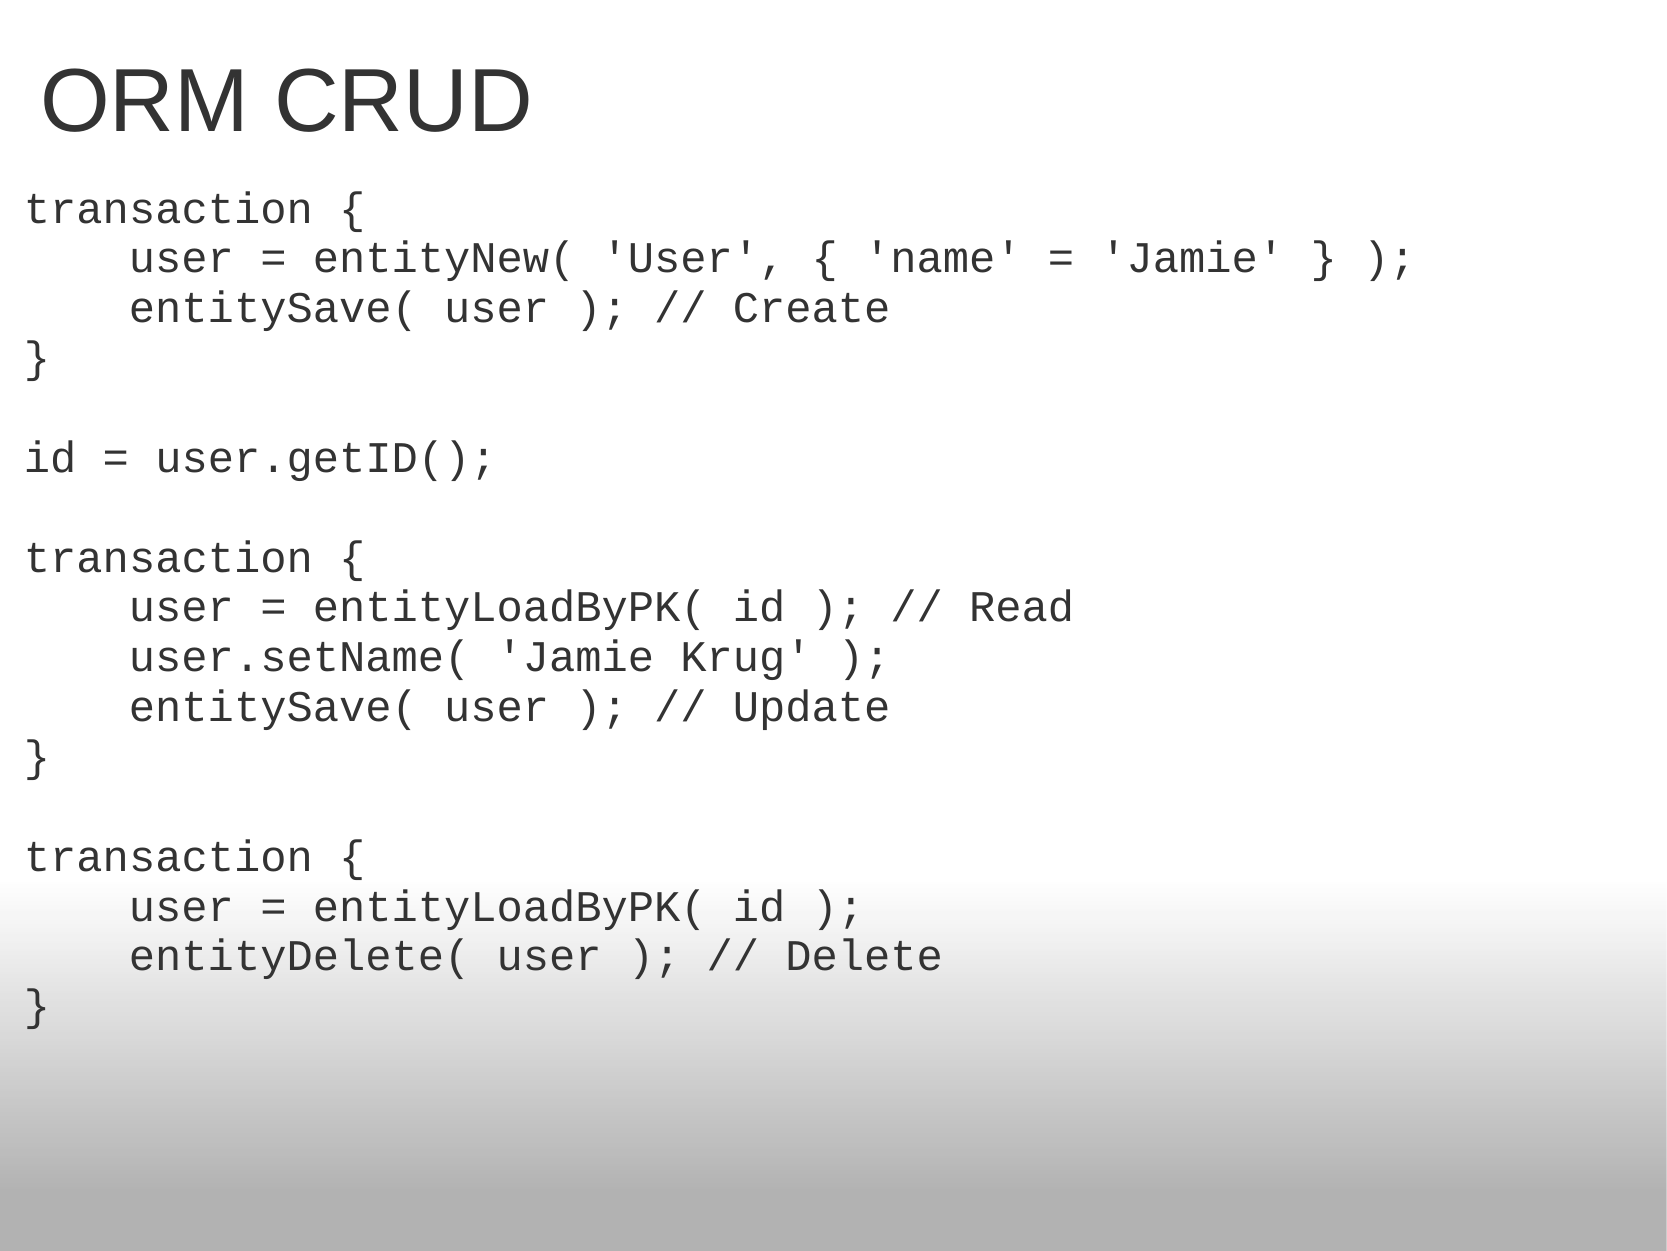

# ORM CRUD
transaction {
    user = entityNew( 'User', { 'name' = 'Jamie' } );
    entitySave( user ); // Create
}
id = user.getID();
transaction {
    user = entityLoadByPK( id ); // Read
    user.setName( 'Jamie Krug' );
    entitySave( user ); // Update
}
transaction {
    user = entityLoadByPK( id );
    entityDelete( user ); // Delete
}